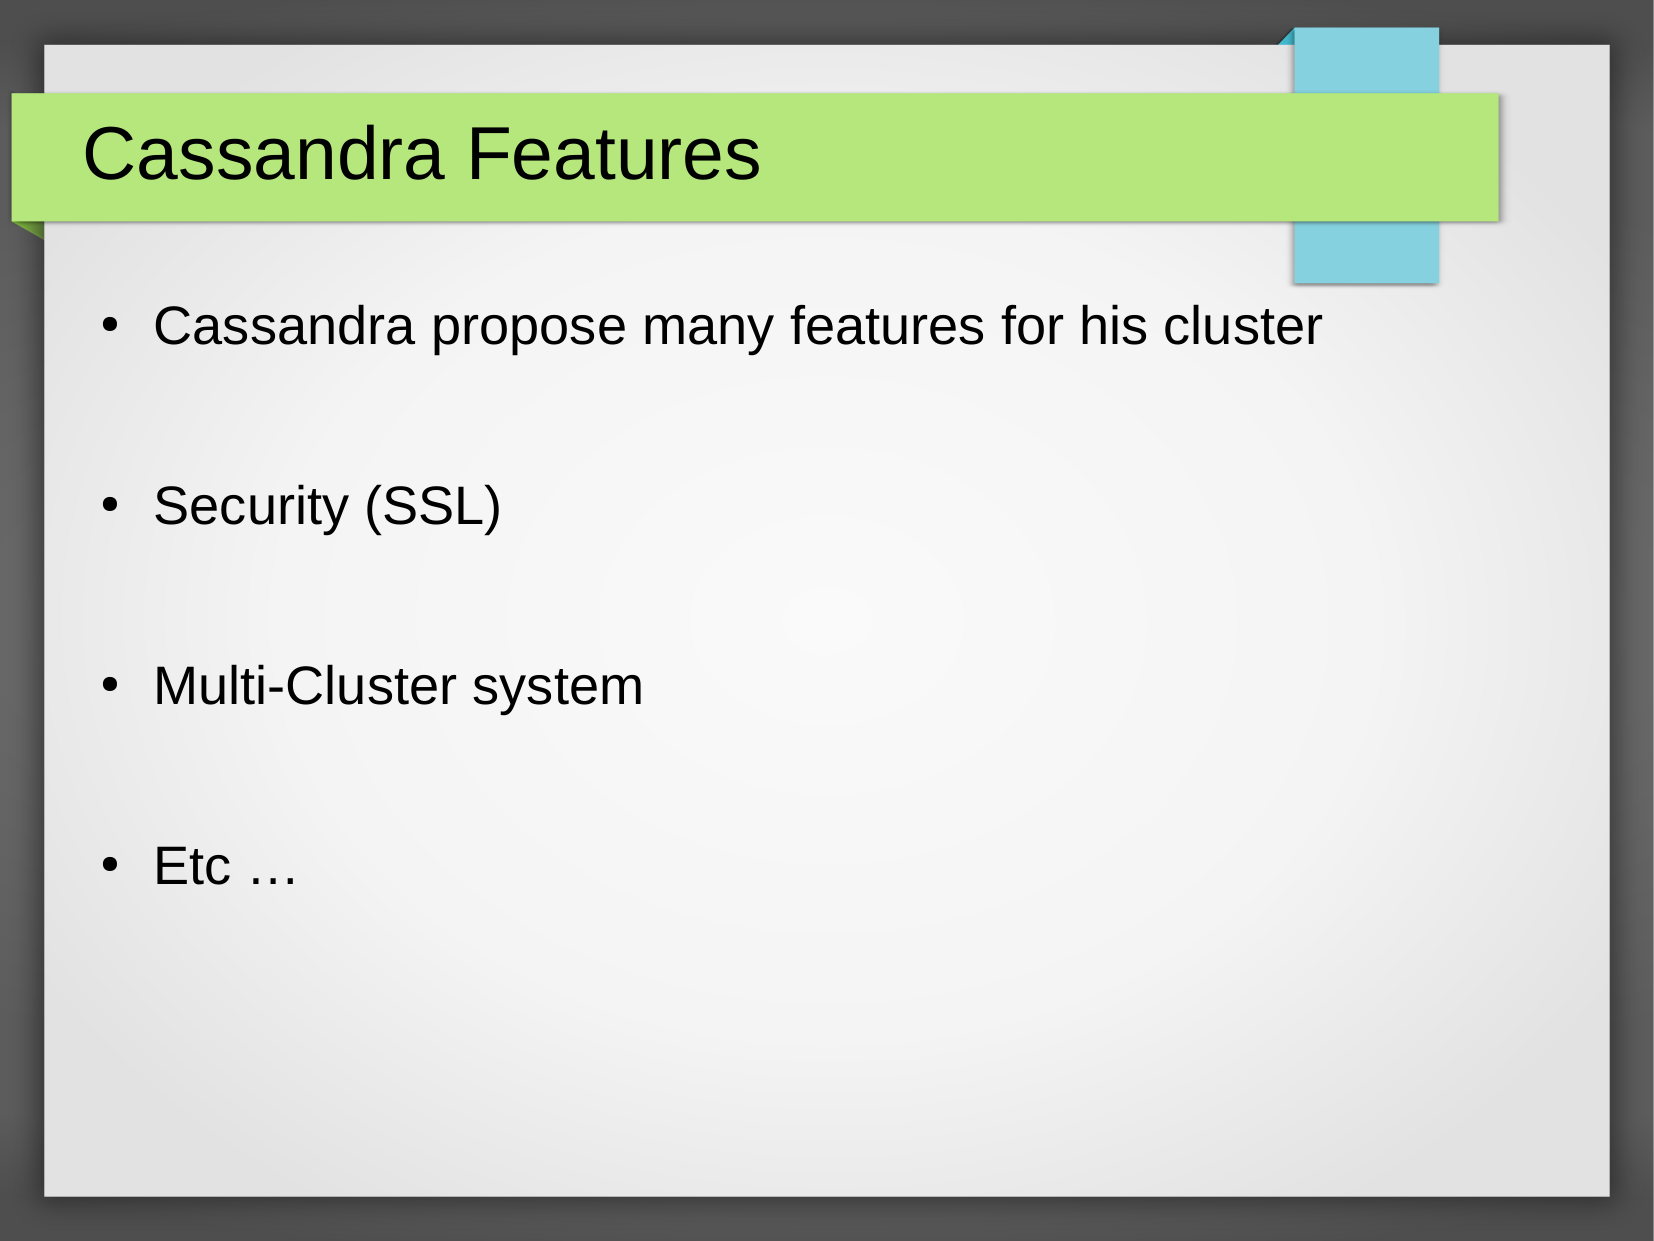

# Cassandra Features
Cassandra propose many features for his cluster
Security (SSL)
Multi-Cluster system
Etc …